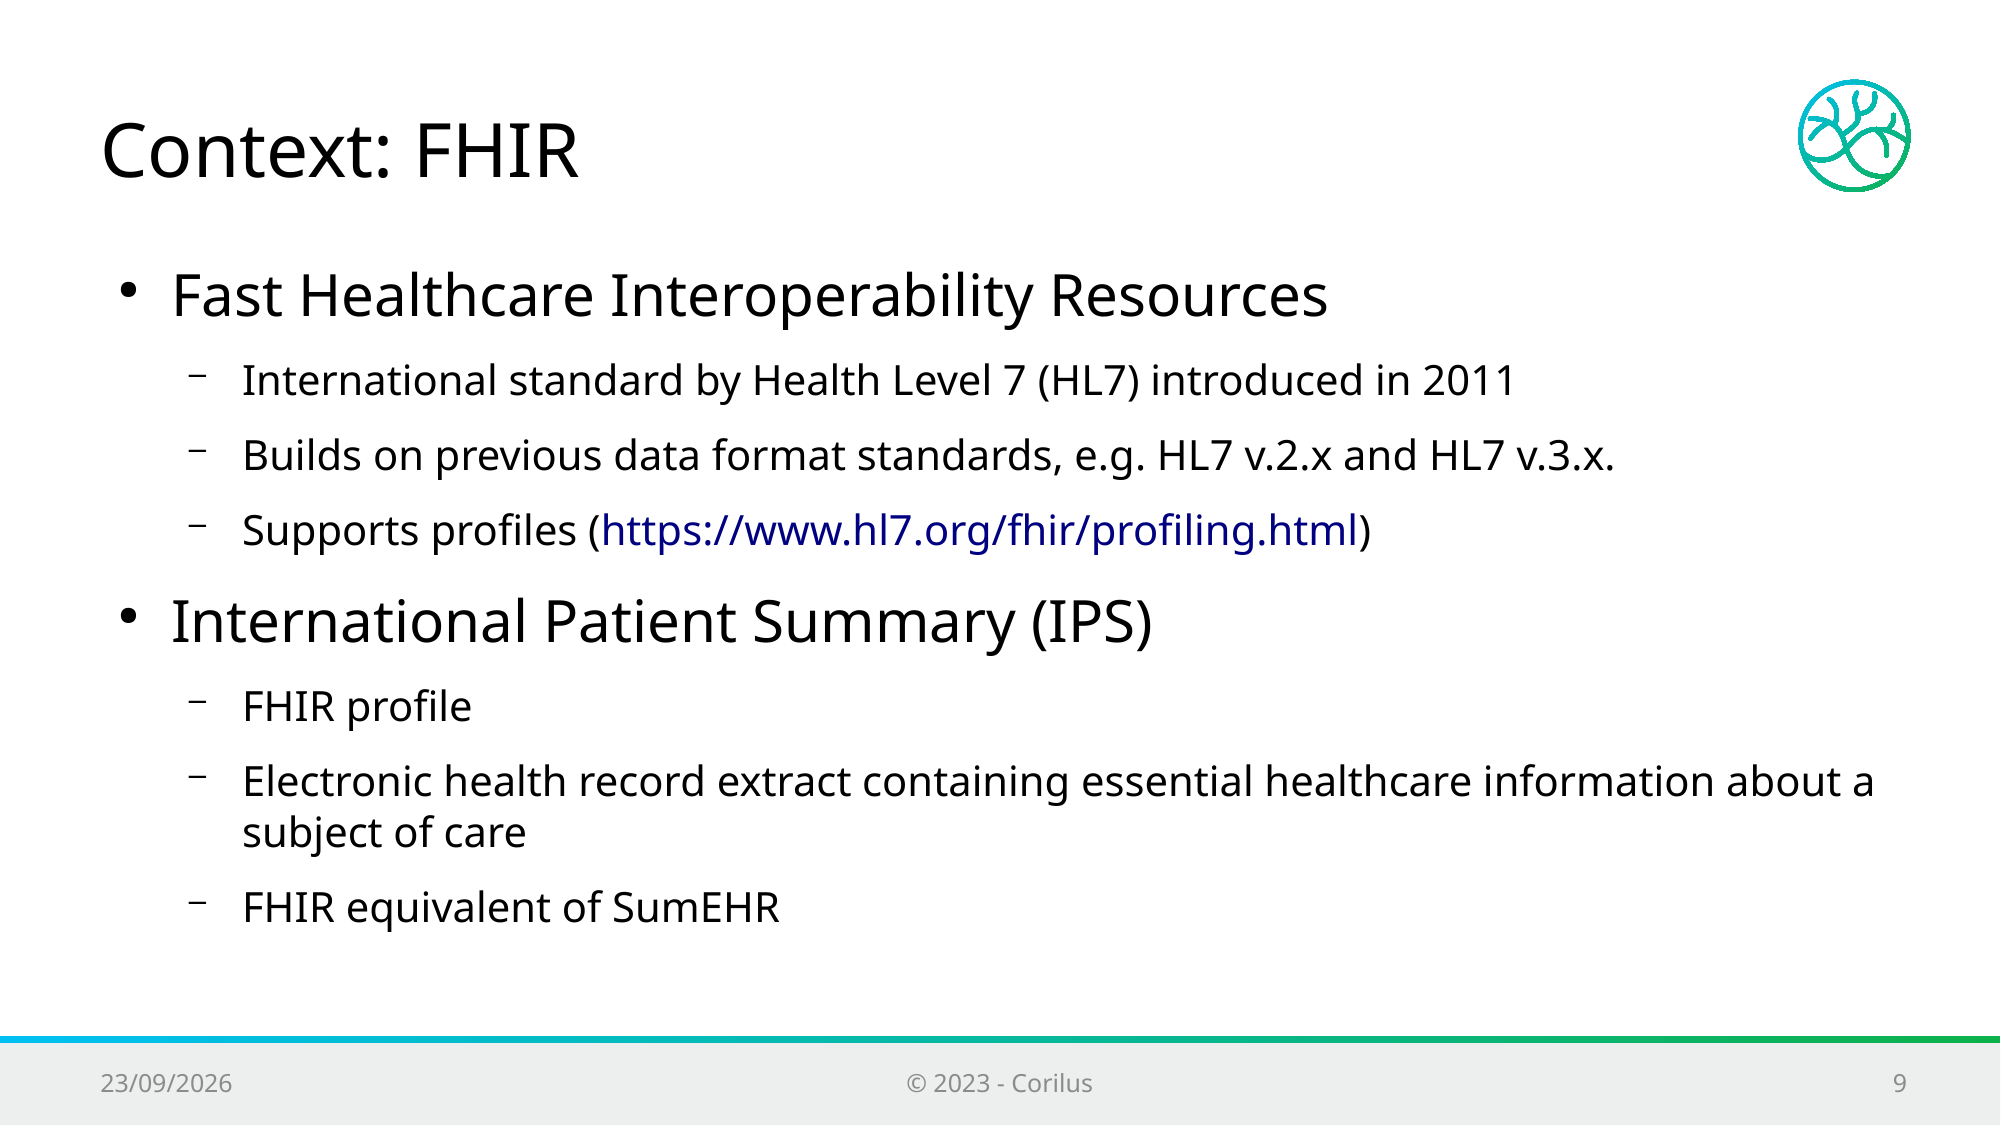

# Context: FHIR
Fast Healthcare Interoperability Resources
International standard by Health Level 7 (HL7) introduced in 2011
Builds on previous data format standards, e.g. HL7 v.2.x and HL7 v.3.x.
Supports profiles (https://www.hl7.org/fhir/profiling.html)
International Patient Summary (IPS)
FHIR profile
Electronic health record extract containing essential healthcare information about a subject of care
FHIR equivalent of SumEHR
© 2023 - Corilus
9